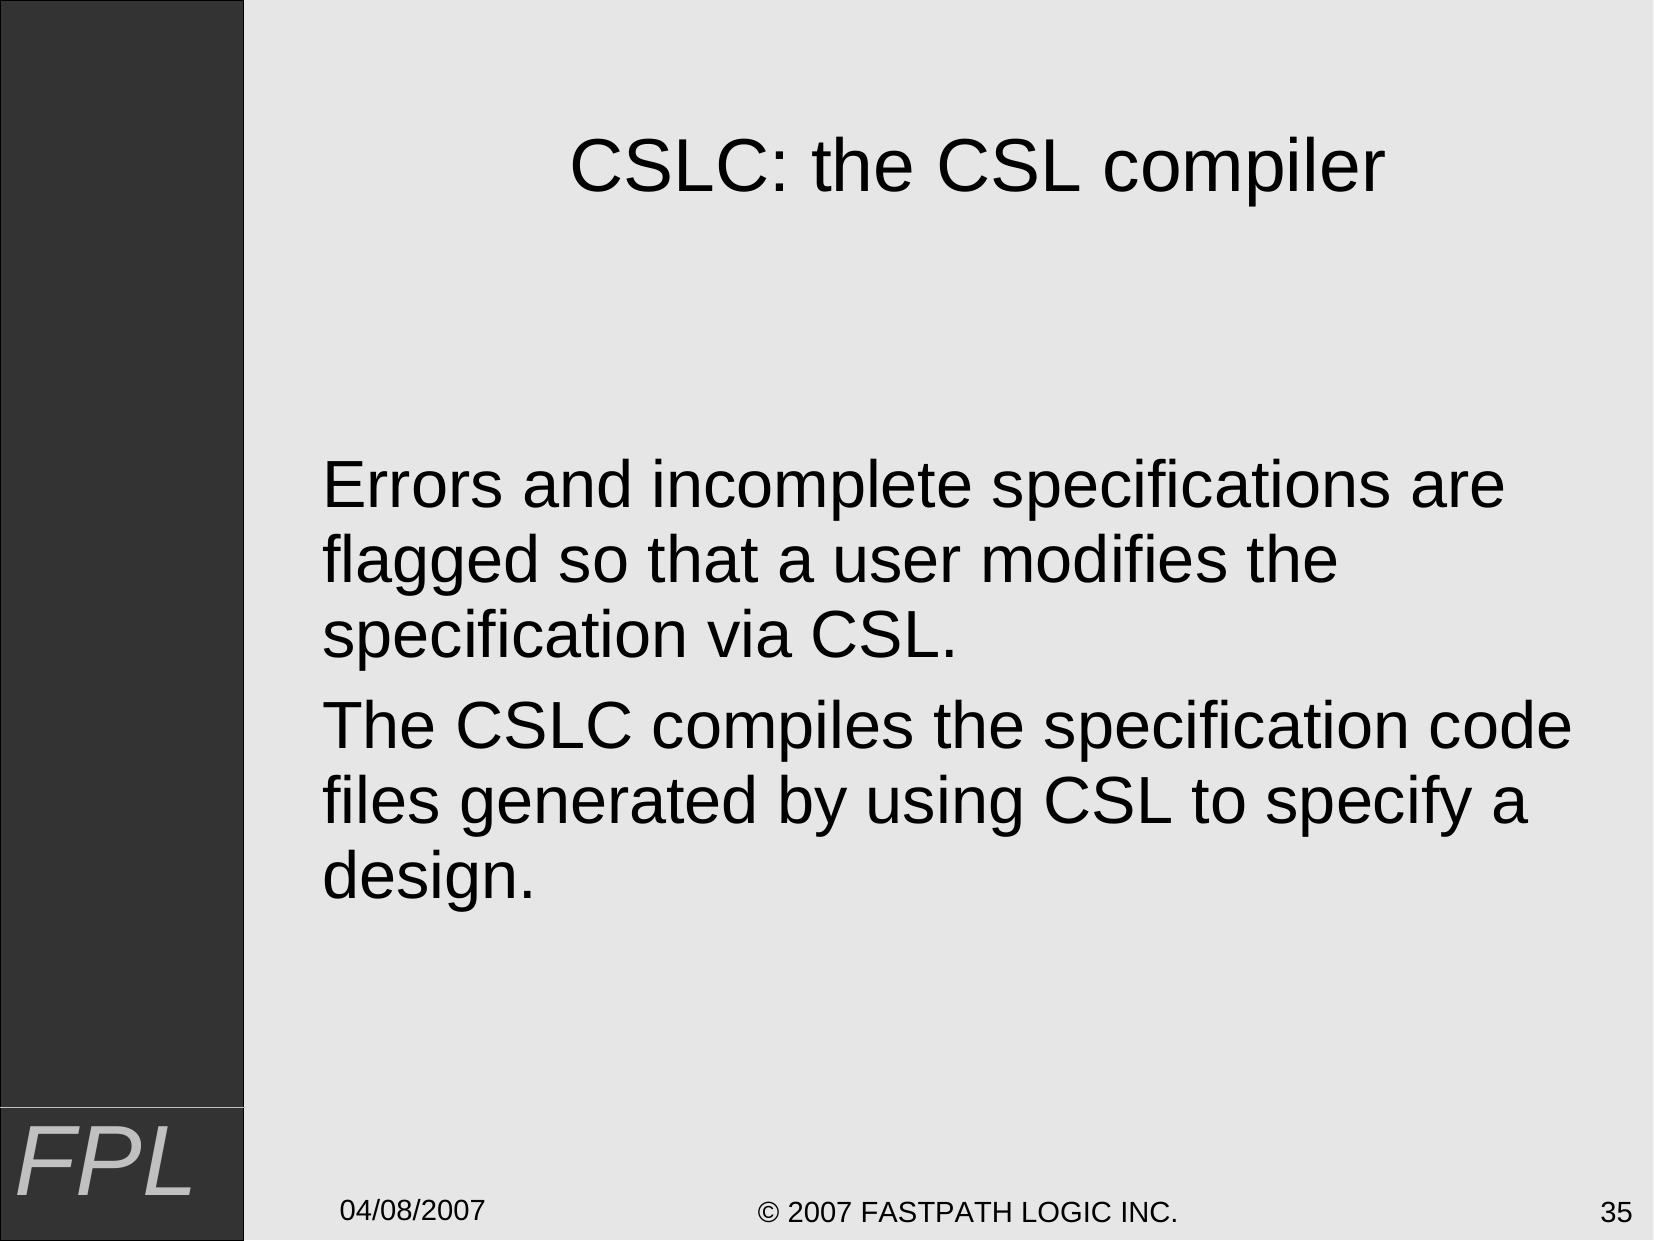

# CSLC: the CSL compiler
Errors and incomplete specifications are flagged so that a user modifies the specification via CSL.
The CSLC compiles the specification code files generated by using CSL to specify a design.
04/08/2007
35
© 2007 FASTPATH LOGIC INC.